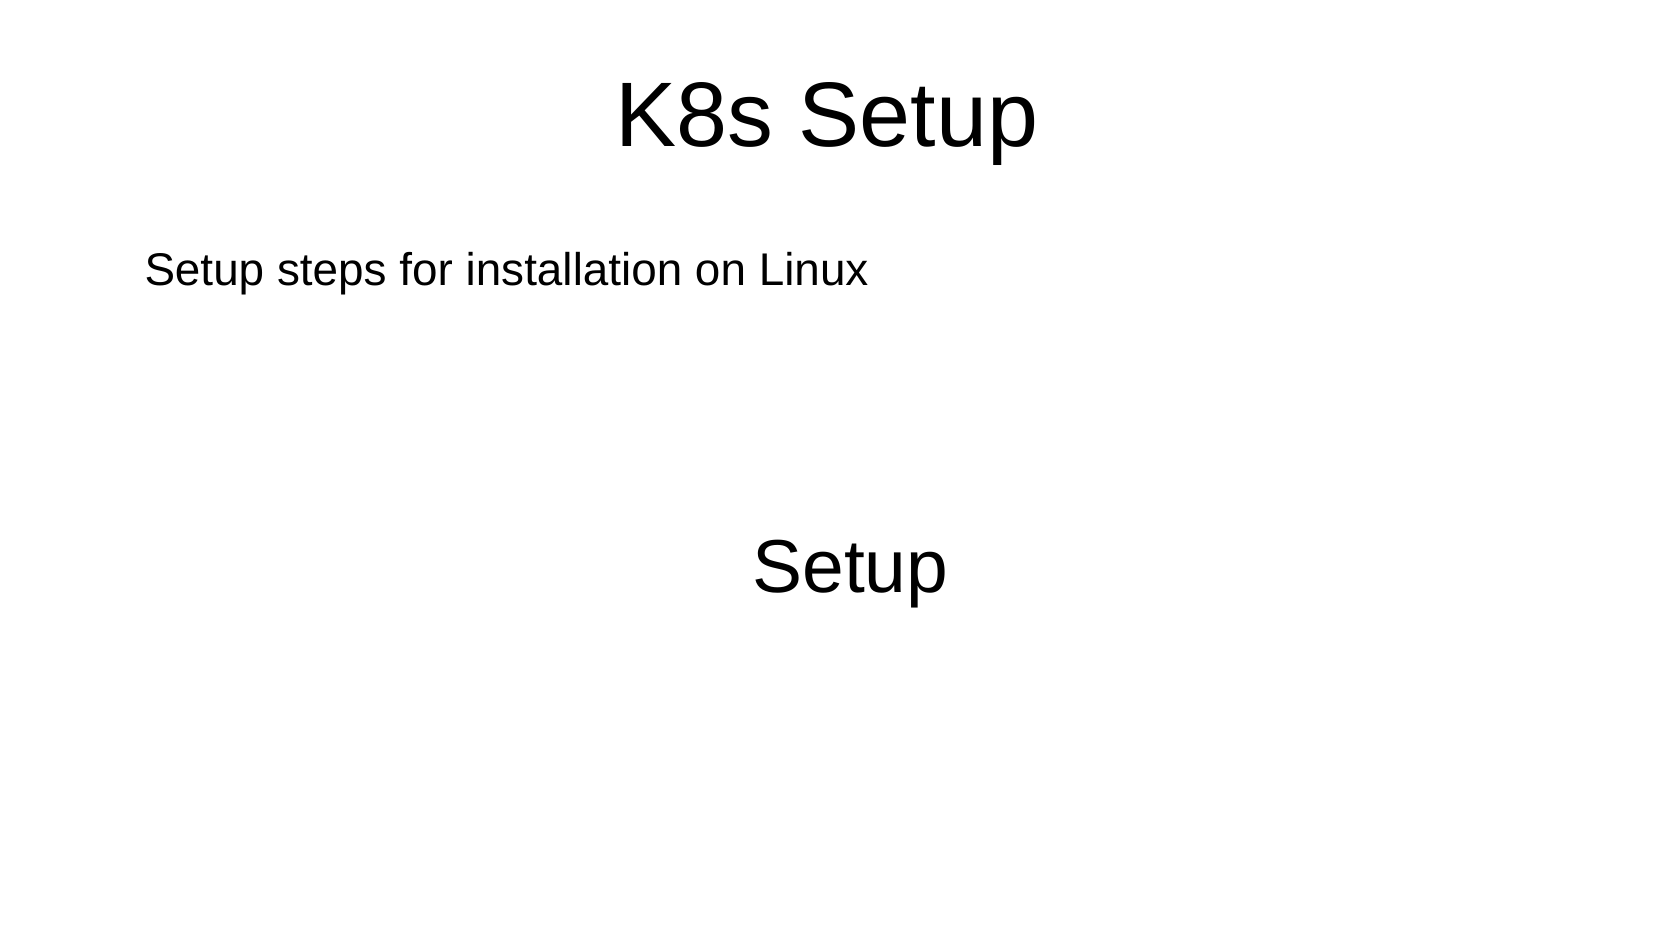

# K8s Setup
Setup steps for installation on Linux
Setup